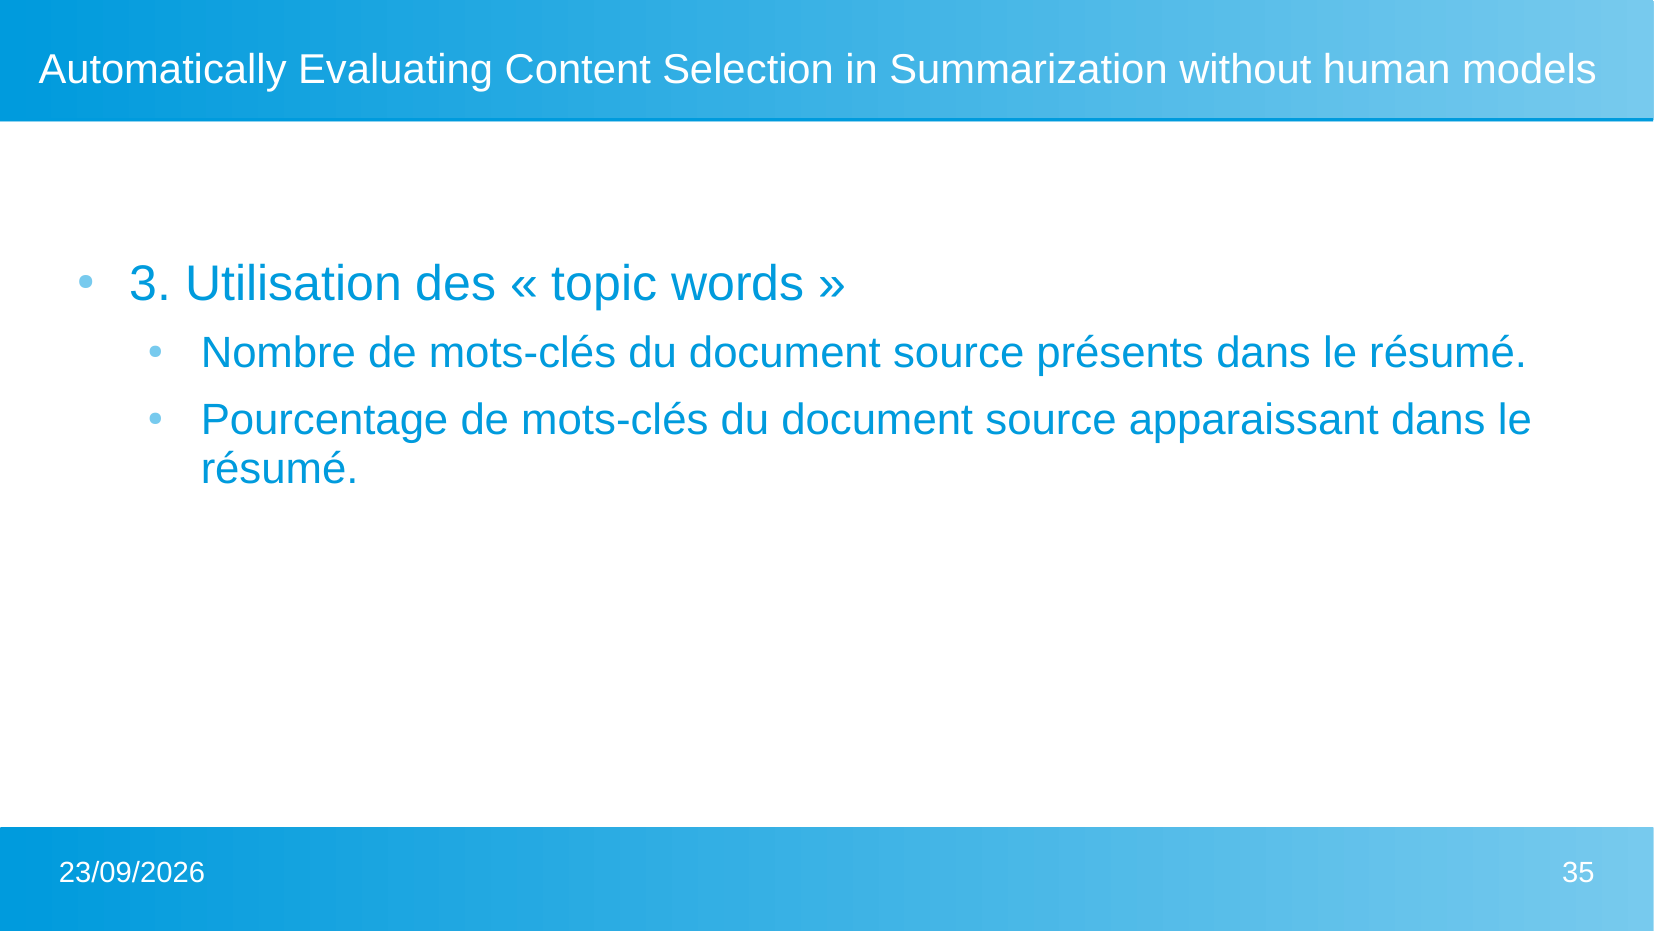

# Automatically Evaluating Content Selection in Summarization without human models
3. Utilisation des « topic words »
Nombre de mots-clés du document source présents dans le résumé.
Pourcentage de mots-clés du document source apparaissant dans le résumé.
35